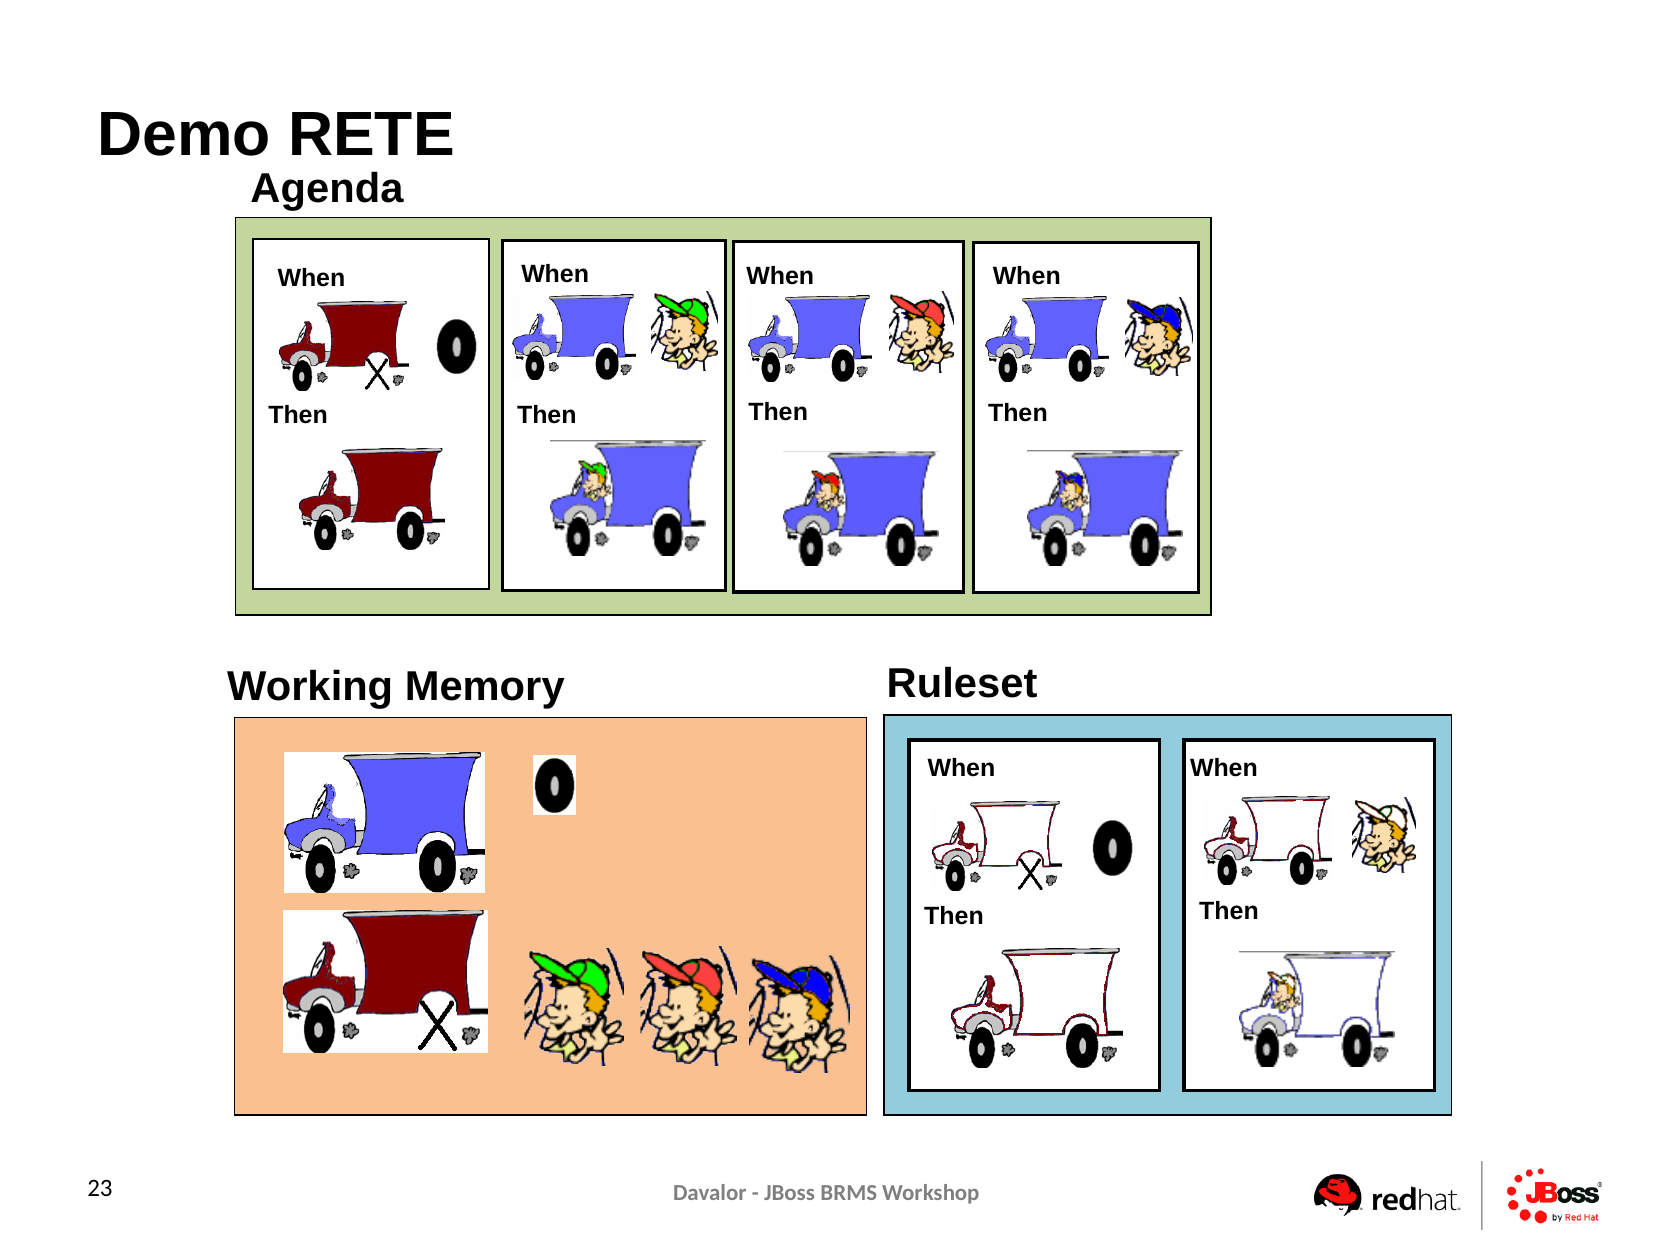

# Demo RETE
Agenda
When
When
When
When
Then
Then
Then
Then
Ruleset
Working Memory
When
When
Then
Then